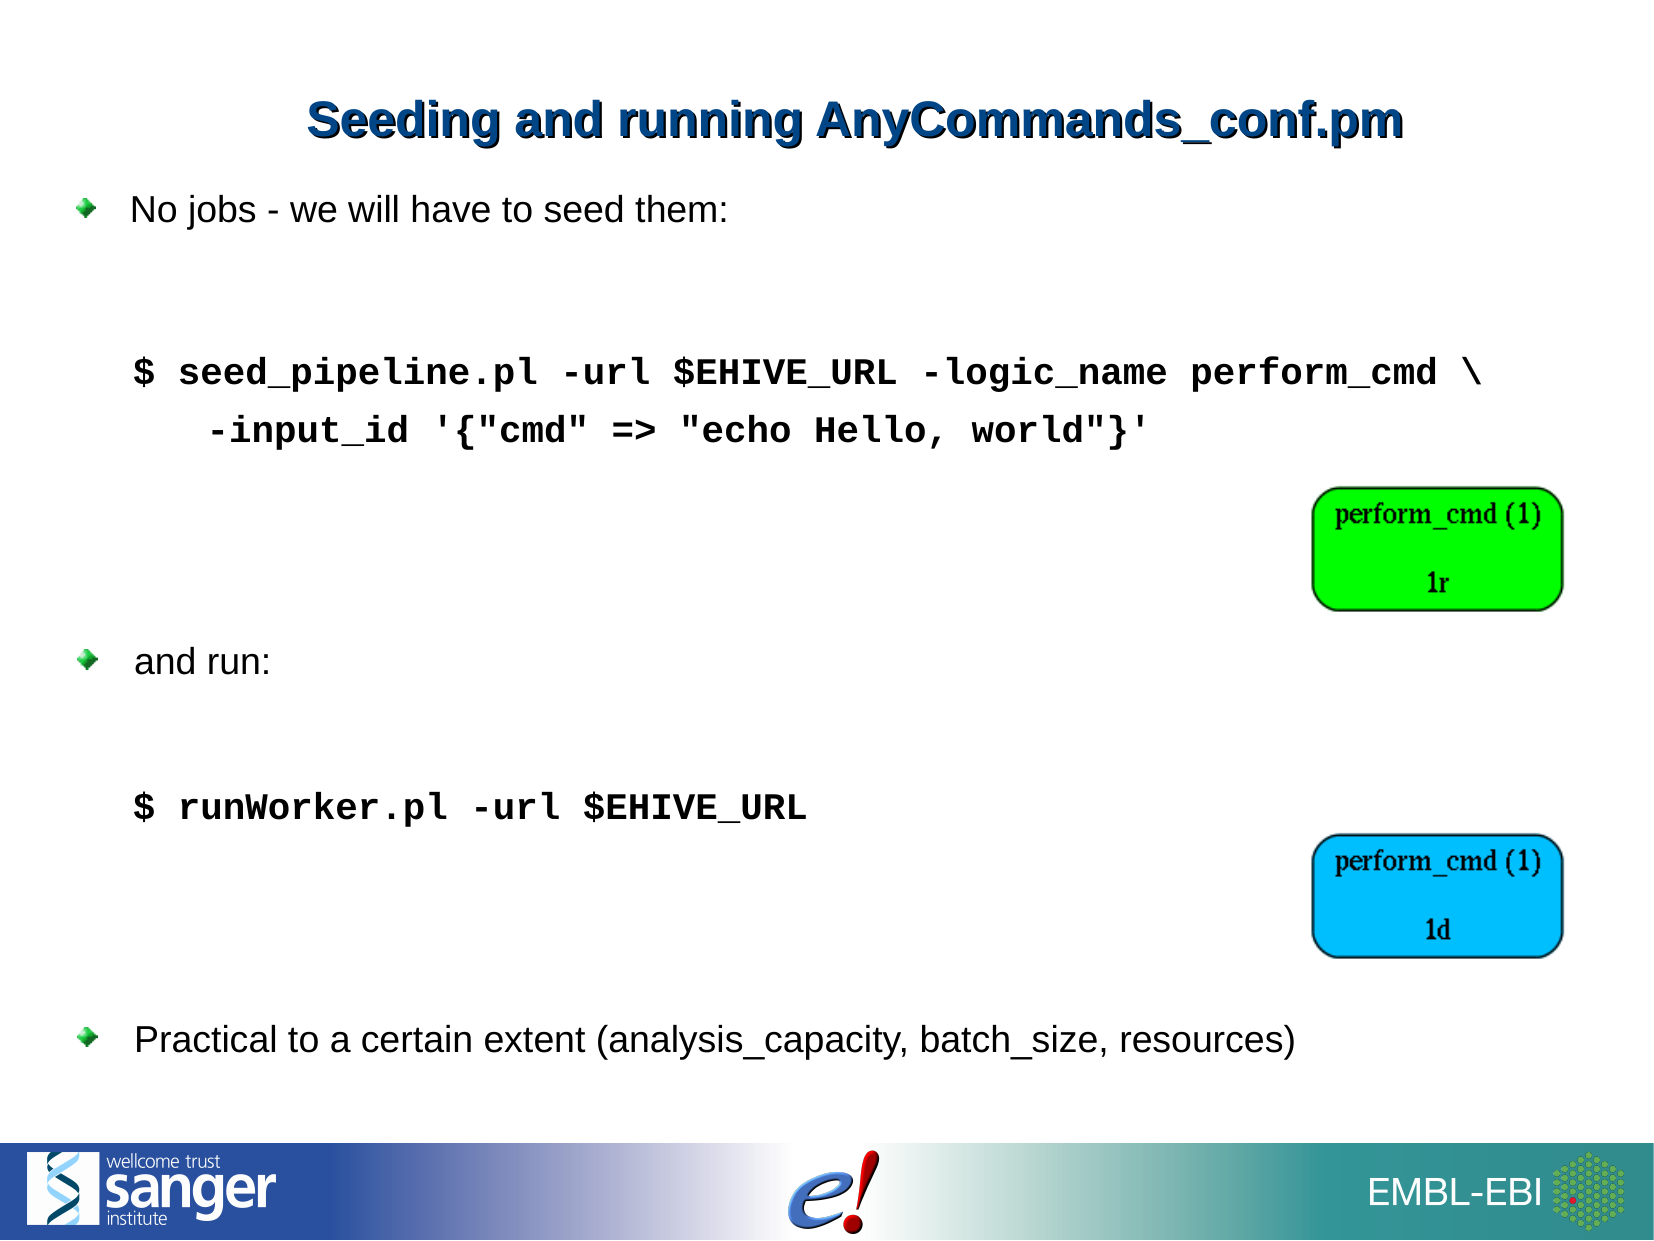

# Seeding and running AnyCommands_conf.pm
No jobs - we will have to seed them:
	$ seed_pipeline.pl -url $EHIVE_URL -logic_name perform_cmd \
		-input_id '{"cmd" => "echo Hello, world"}'
and run:
	$ runWorker.pl -url $EHIVE_URL
Practical to a certain extent (analysis_capacity, batch_size, resources)